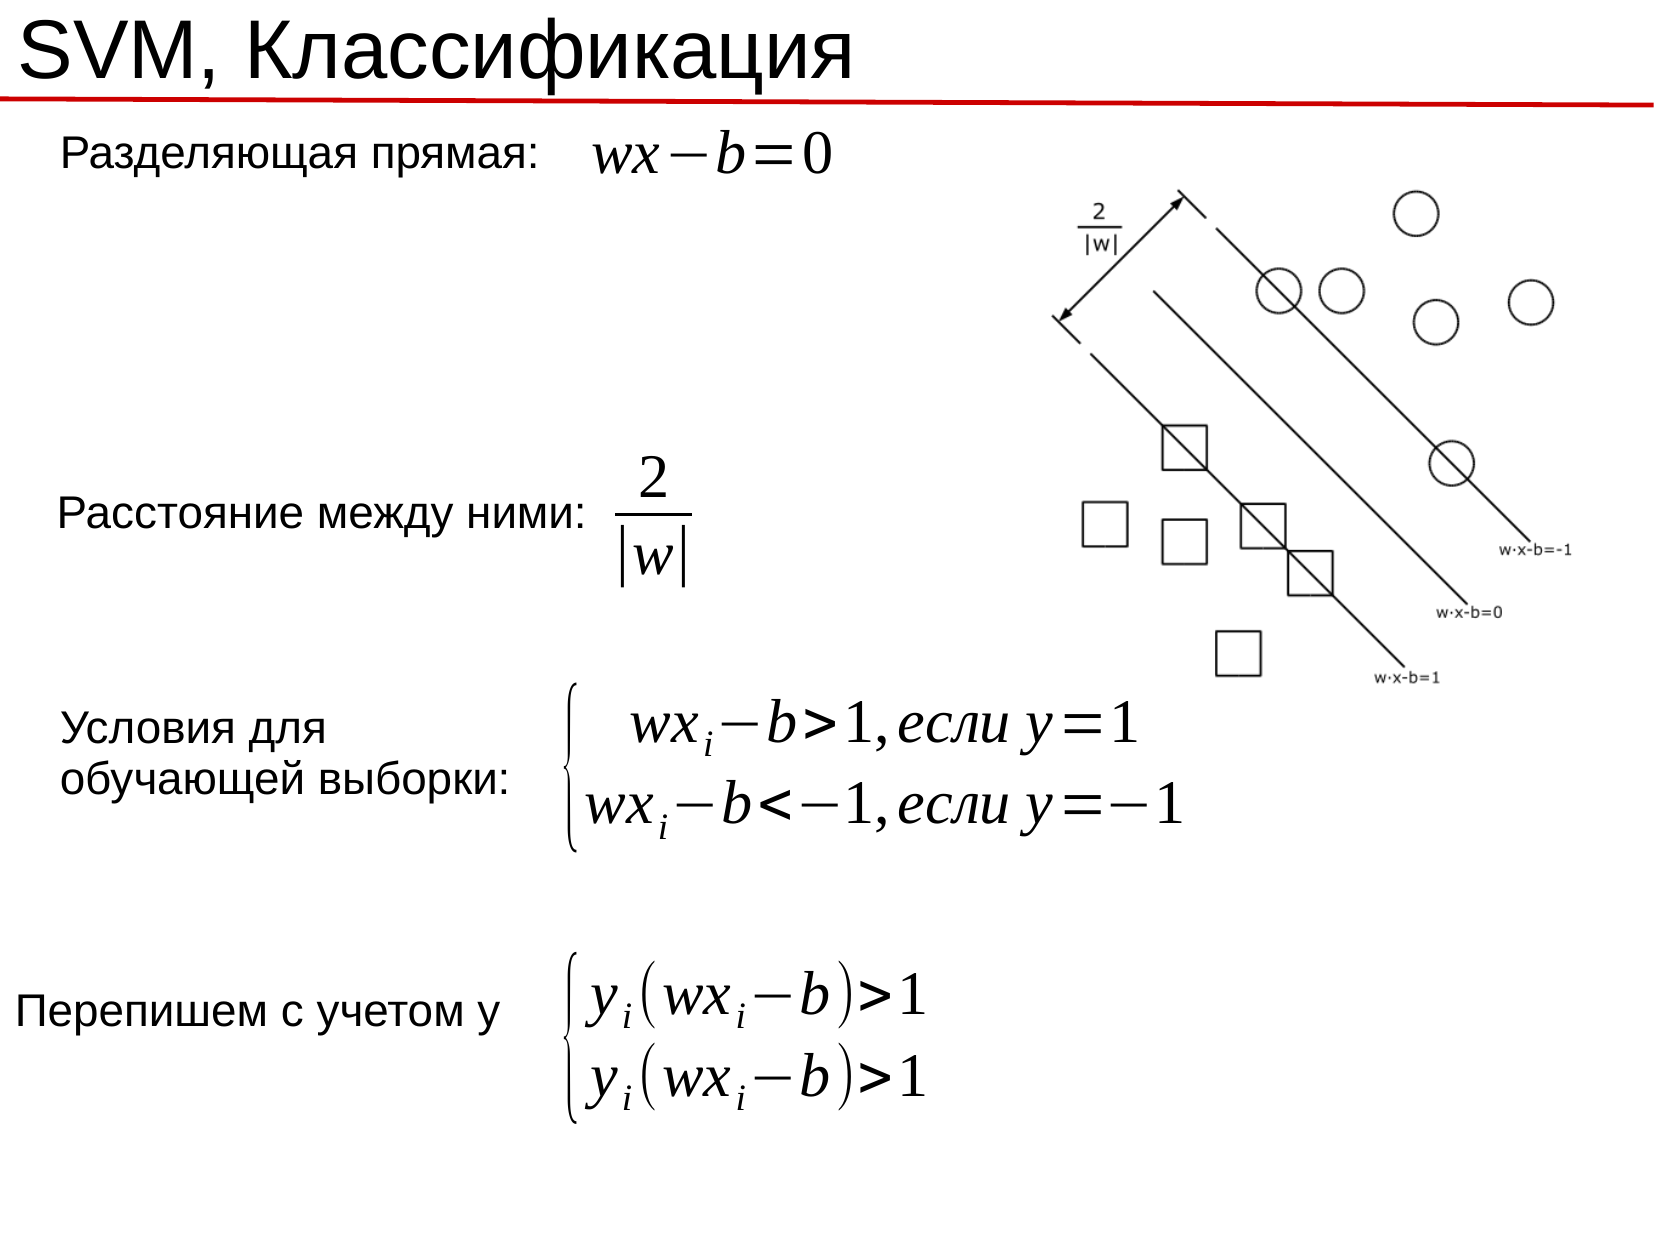

# SVM, Классификация
Разделяющая прямая:
Тогда предсказывать можно будет так:
Расстояние между ними:
Условия для обучающей выборки:
Перепишем с учетом y